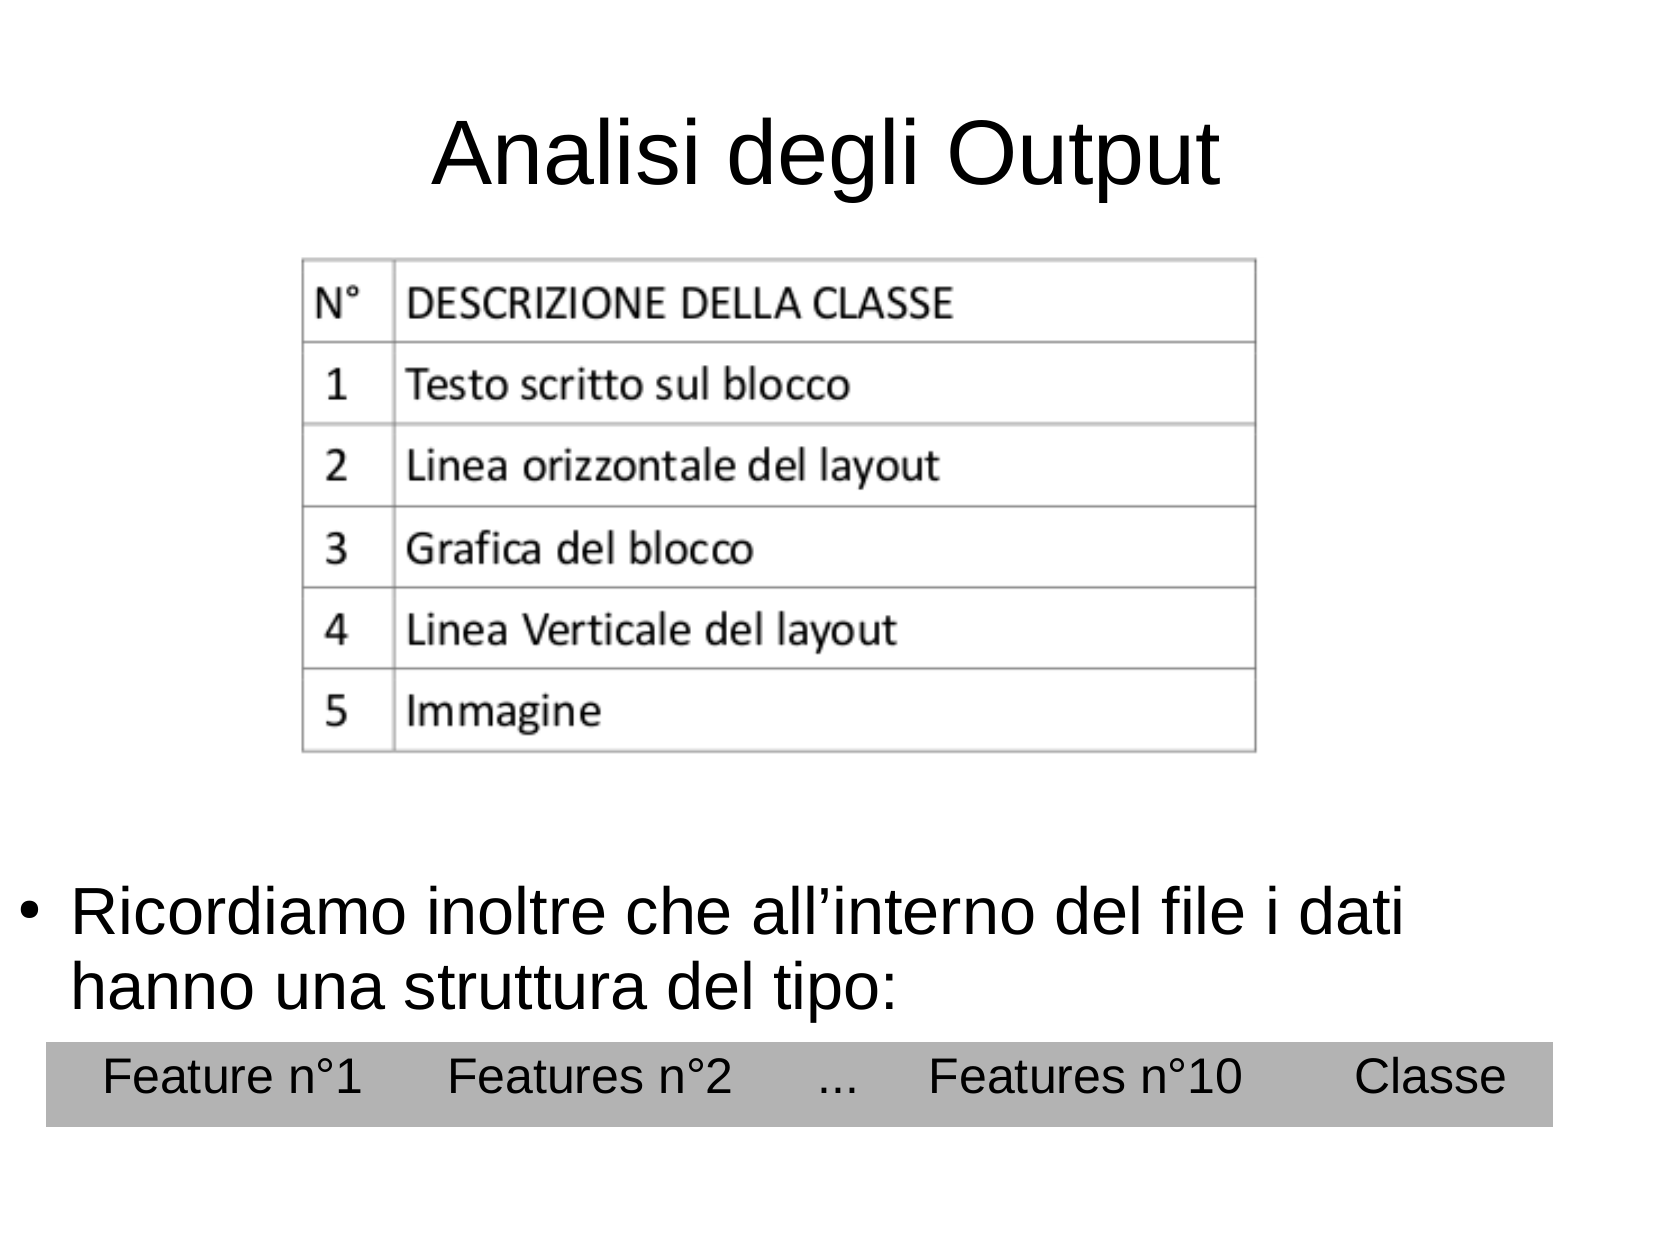

# Analisi degli Output
Ricordiamo inoltre che all’interno del file i dati hanno una struttura del tipo:
| Feature n°1 Features n°2 ... Features n°10 Classe |
| --- |